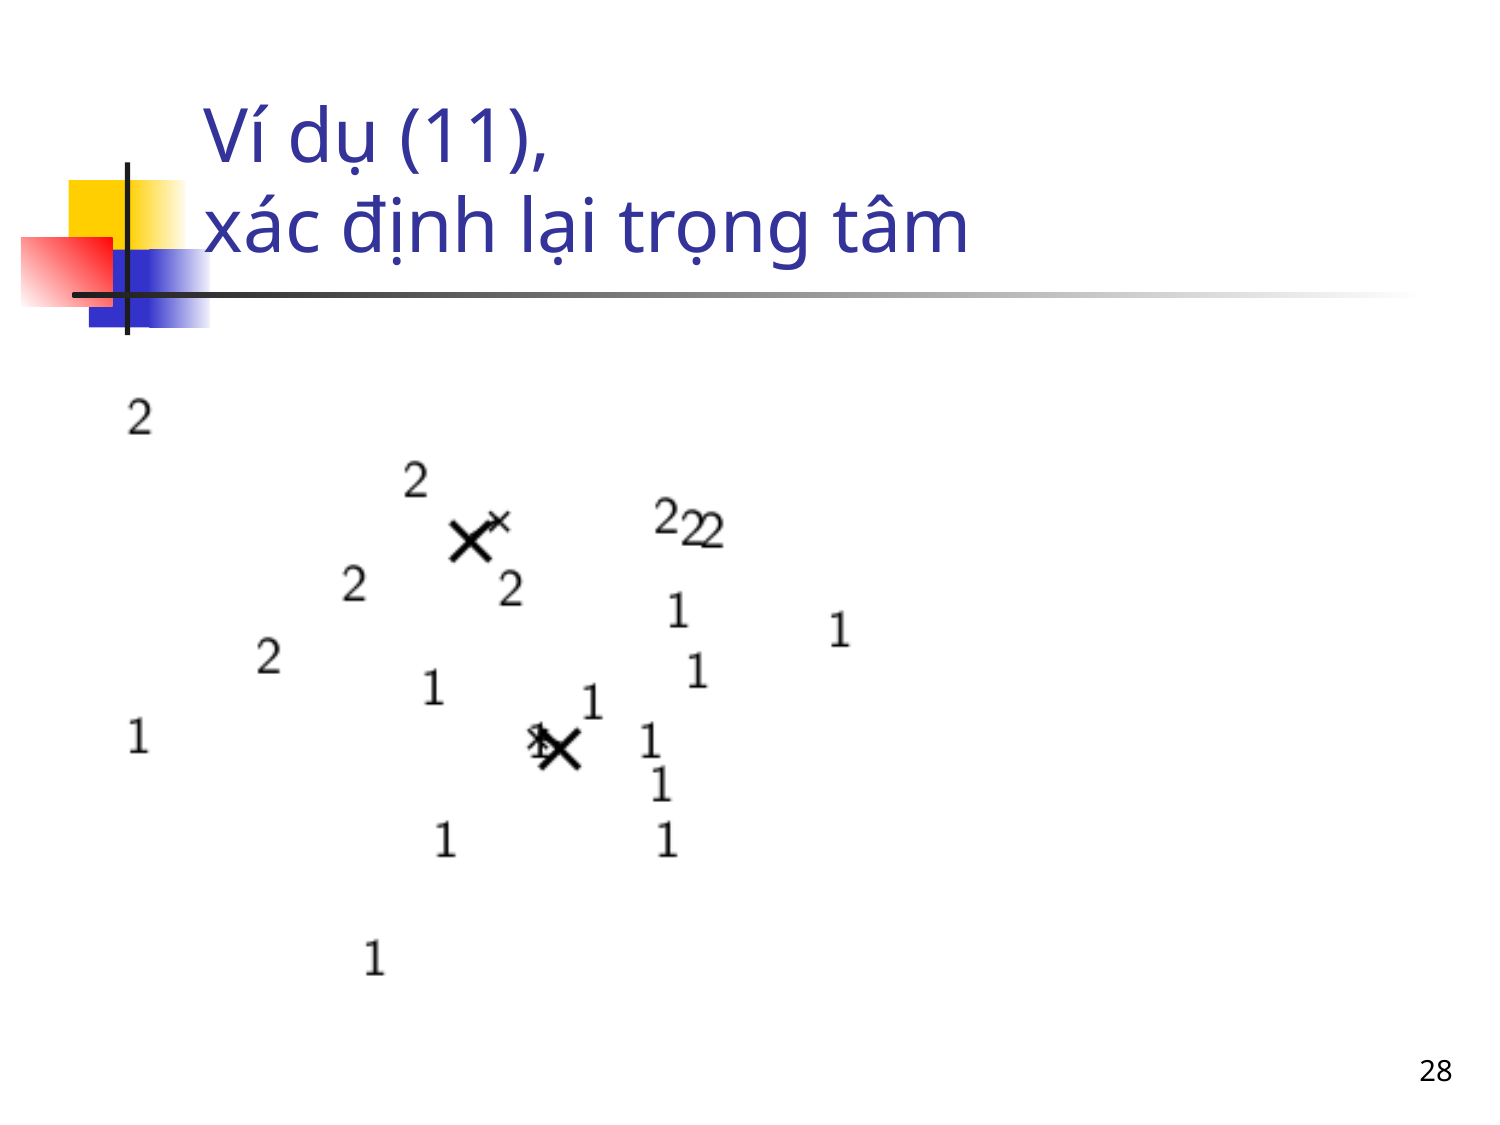

# Ví dụ (11), xác định lại trọng tâm